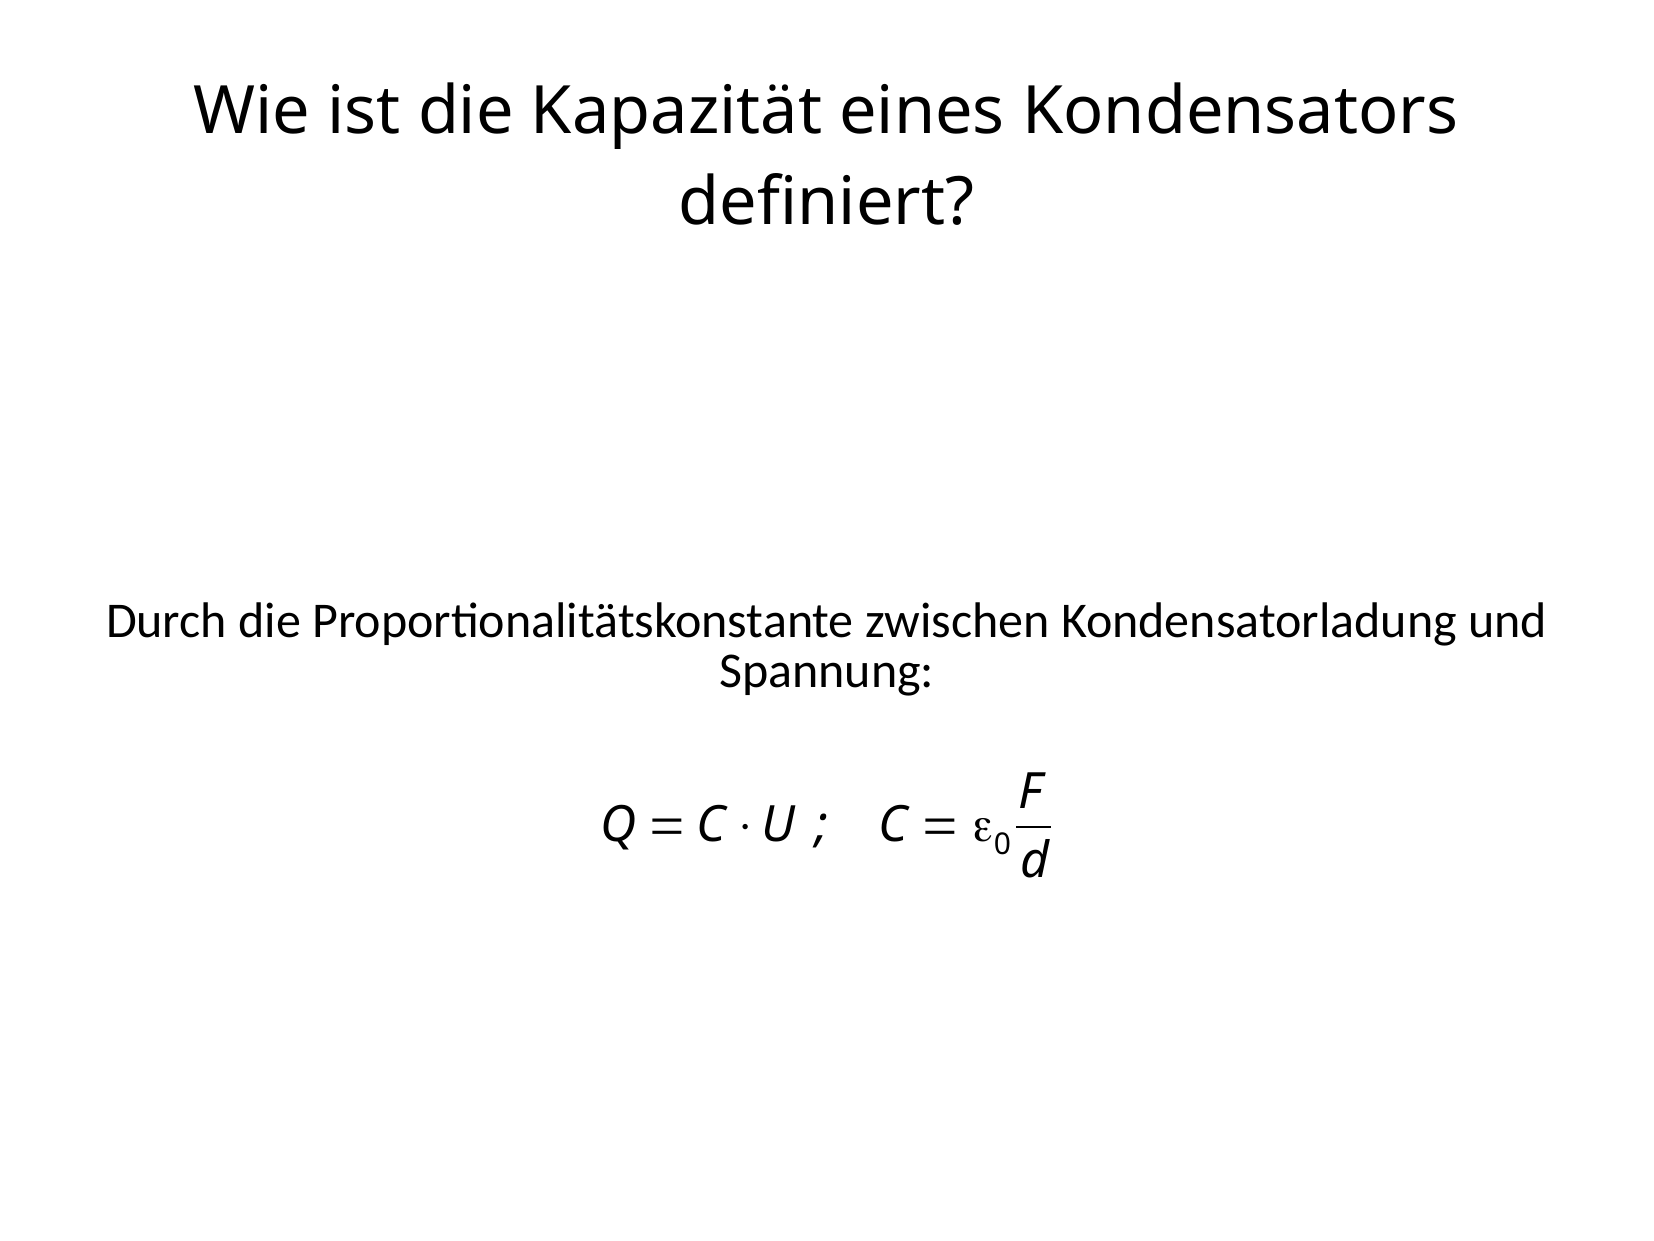

# Wie ist die Kapazität eines Kondensators definiert?
Durch die Proportionalitätskonstante zwischen Kondensatorladung und Spannung: